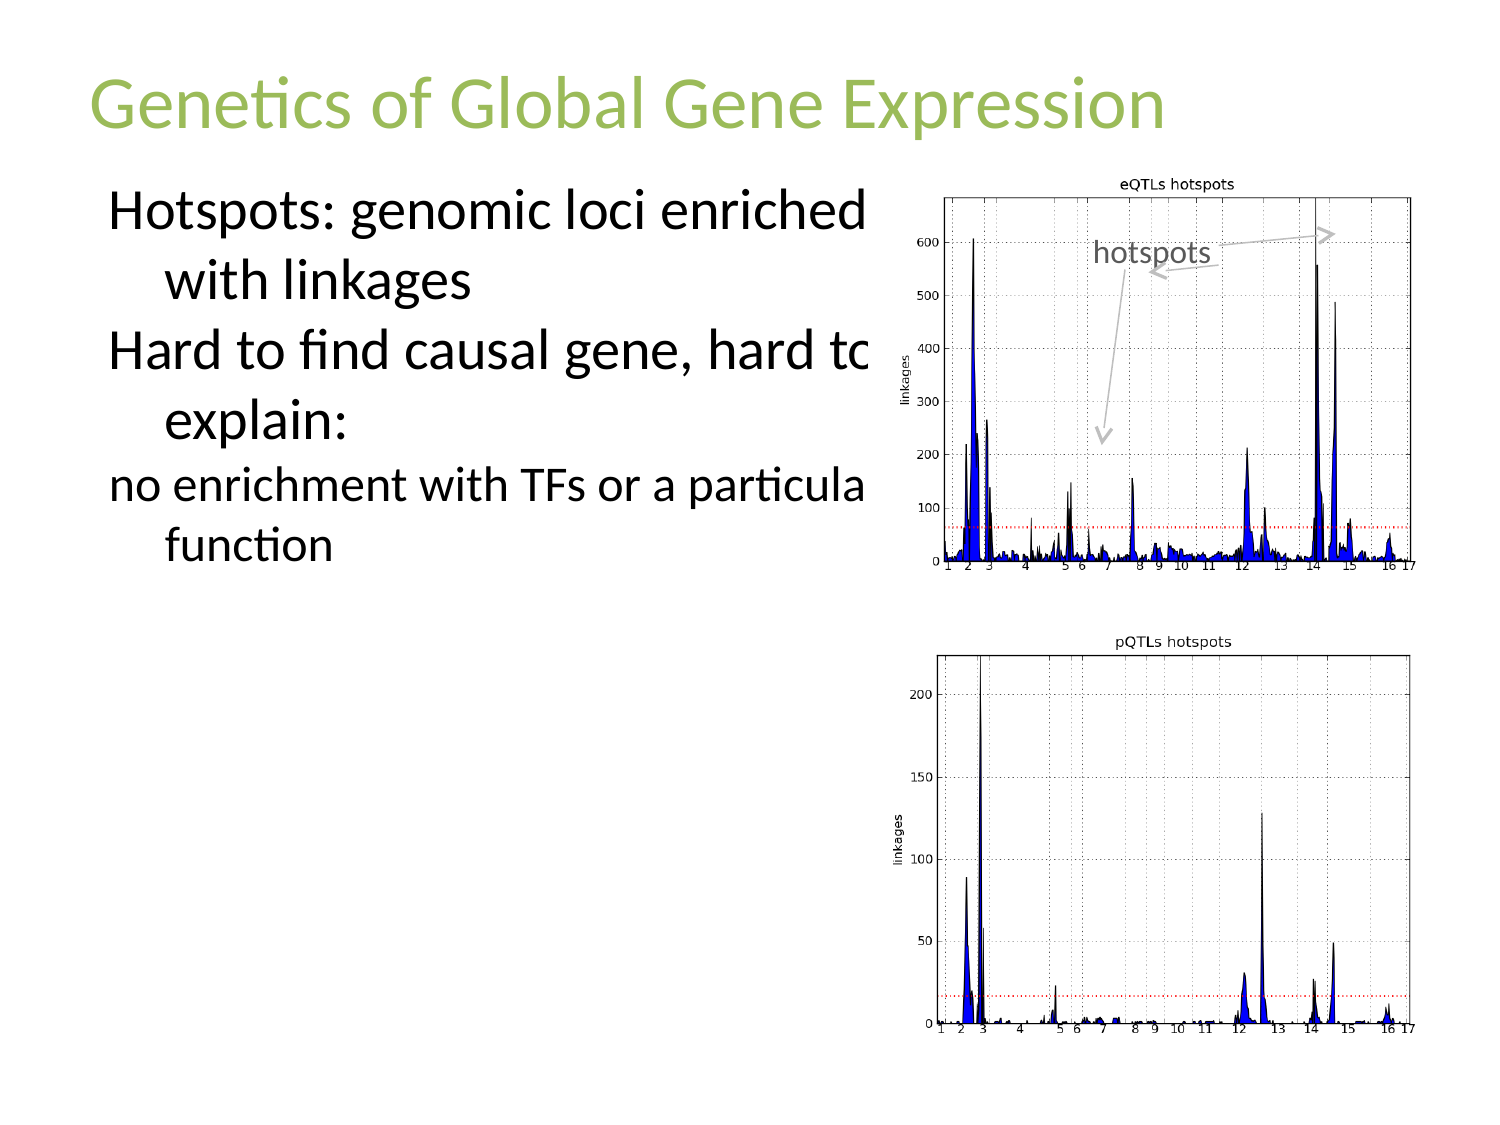

Genetics of Global Gene Expression
Hotspots: genomic loci enriched with linkages
Hard to find causal gene, hard to explain:
no enrichment with TFs or a particular function
hotspots